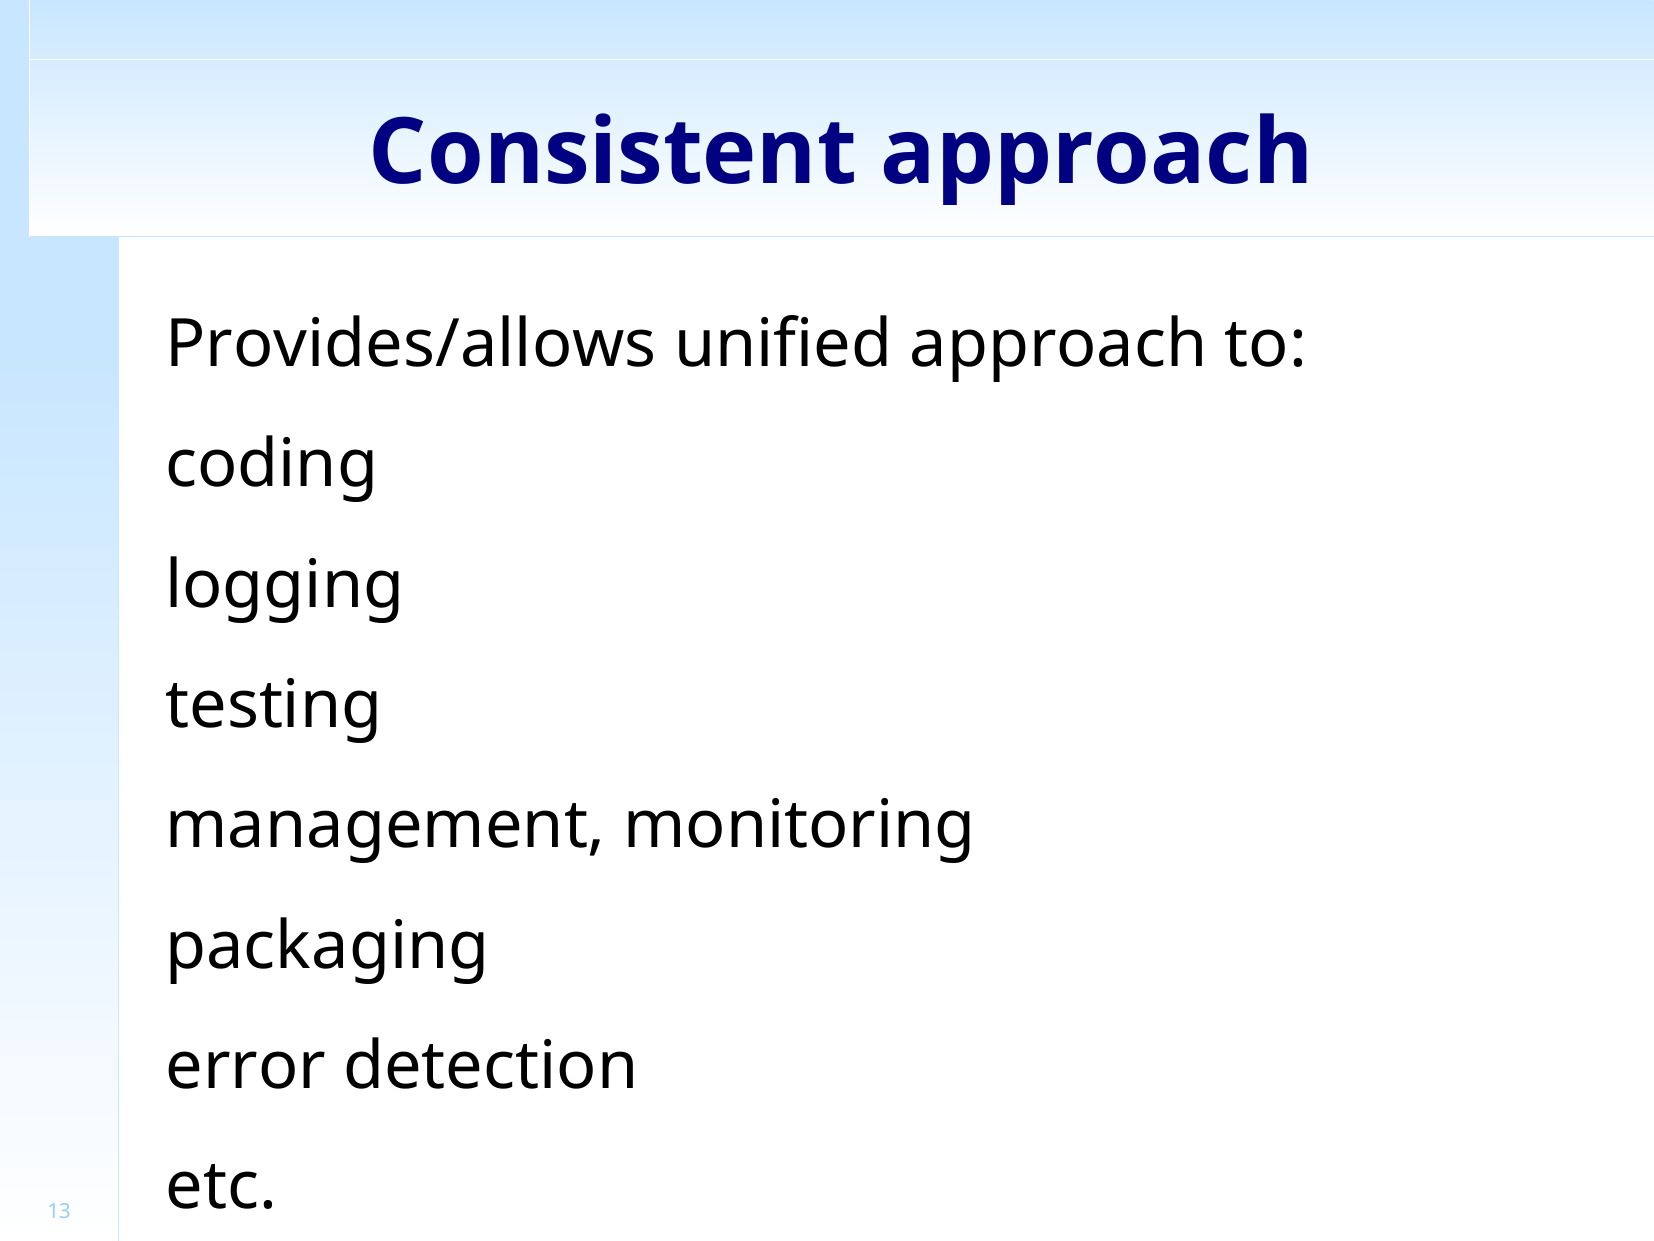

# Consistent approach
Provides/allows unified approach to:
coding
logging
testing
management, monitoring
packaging
error detection
etc.